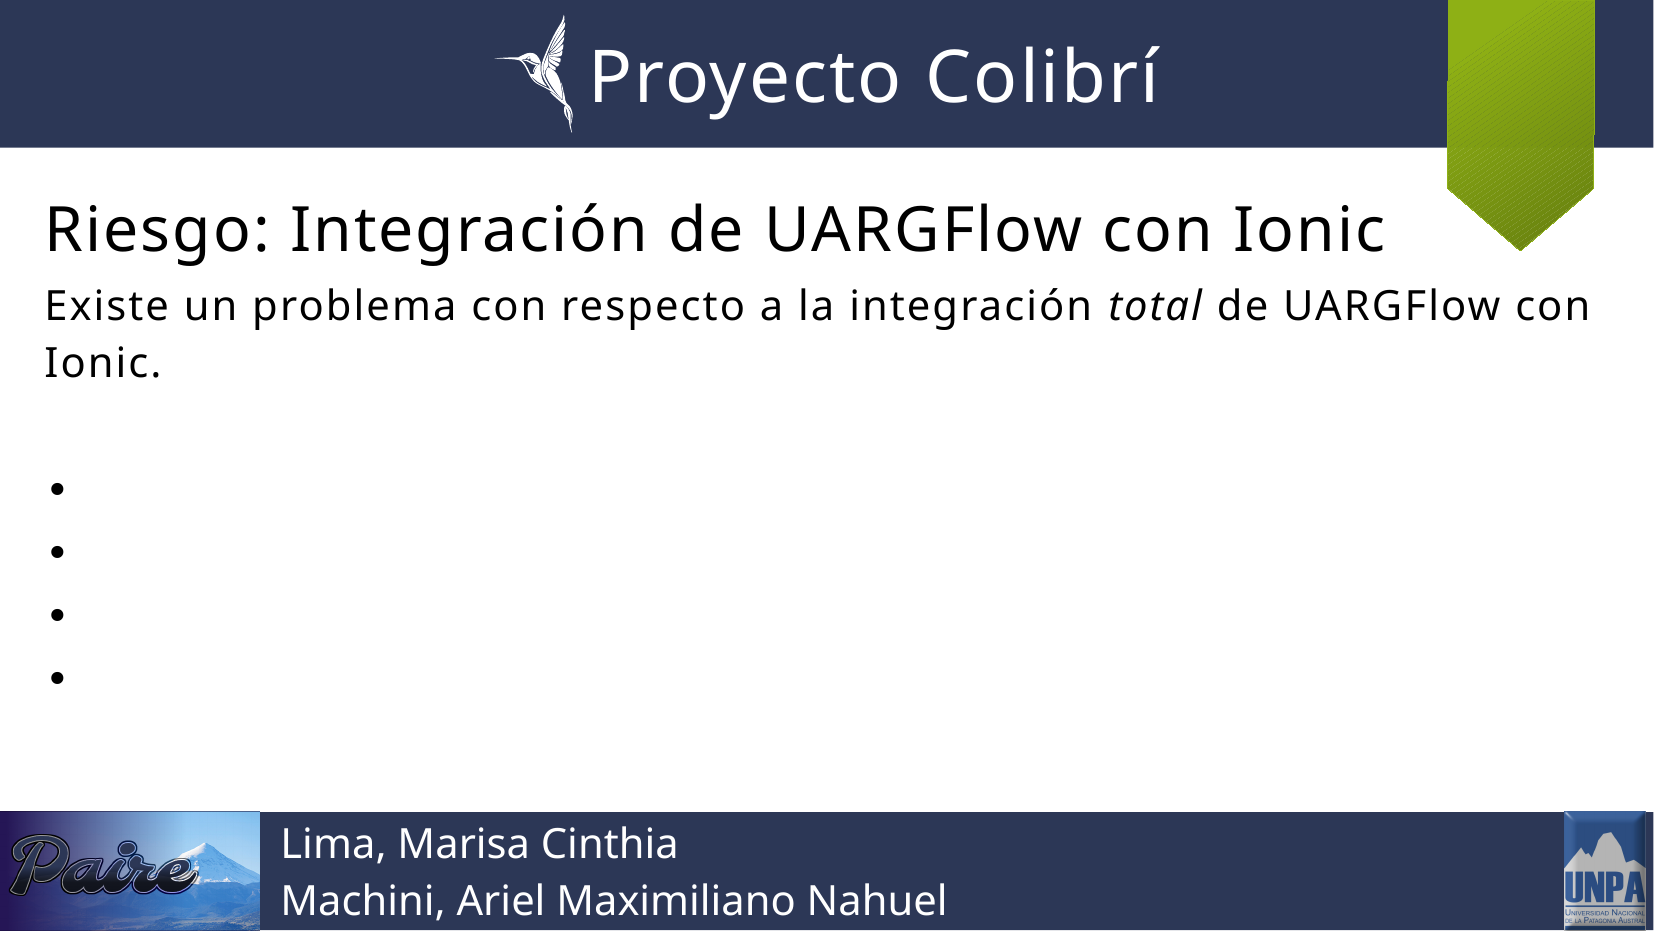

Proyecto Colibrí
Riesgo: Integración de UARGFlow con Ionic
Existe un problema con respecto a la integración total de UARGFlow con Ionic.
∙
∙
∙
∙
Lima, Marisa Cinthia
Machini, Ariel Maximiliano Nahuel